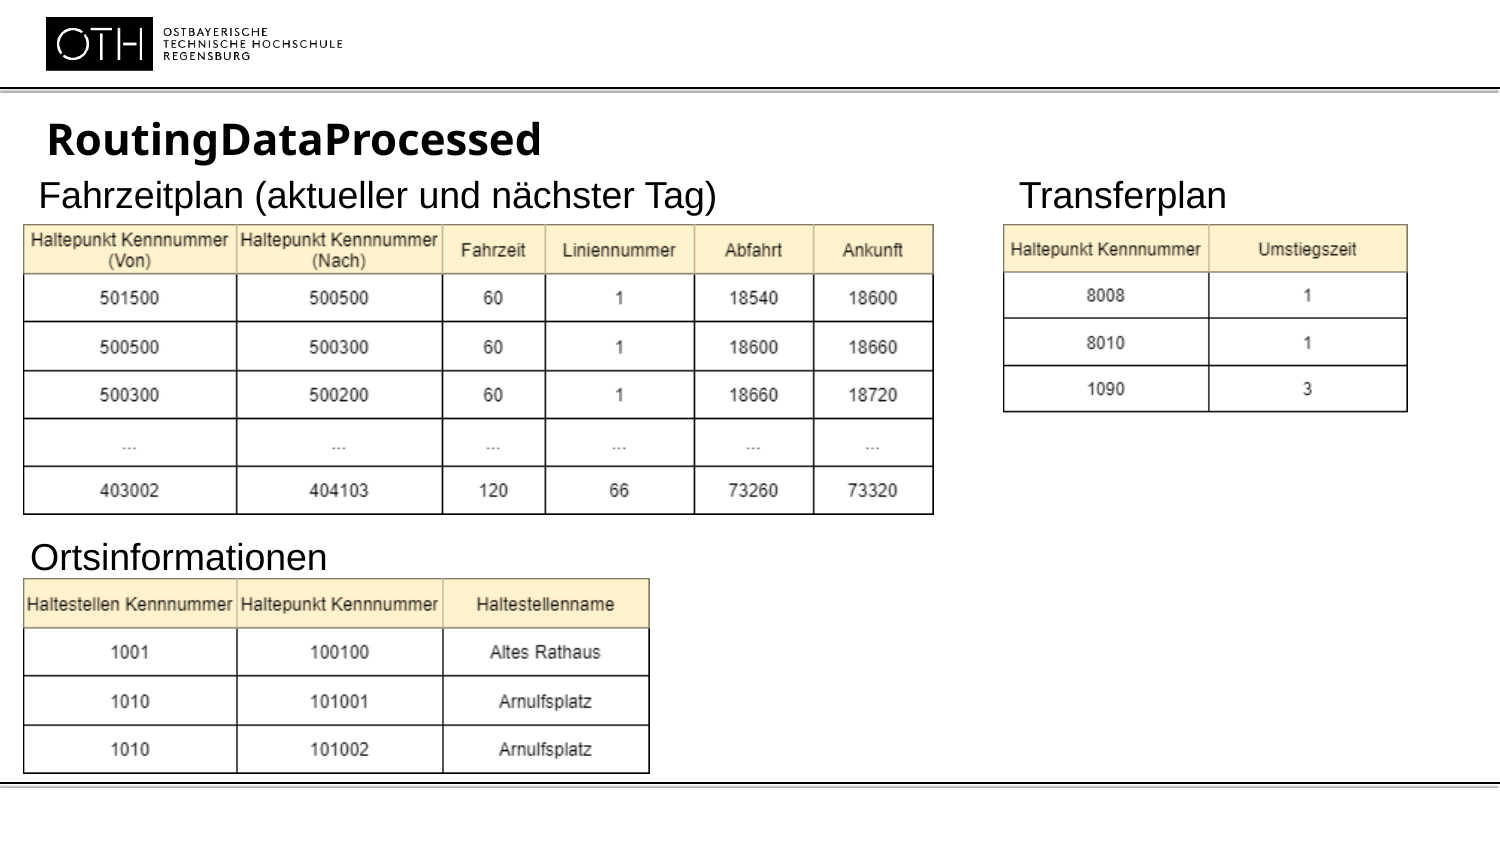

# RoutingDataProcessed
Fahrzeitplan (aktueller und nächster Tag)
Transferplan
Ortsinformationen